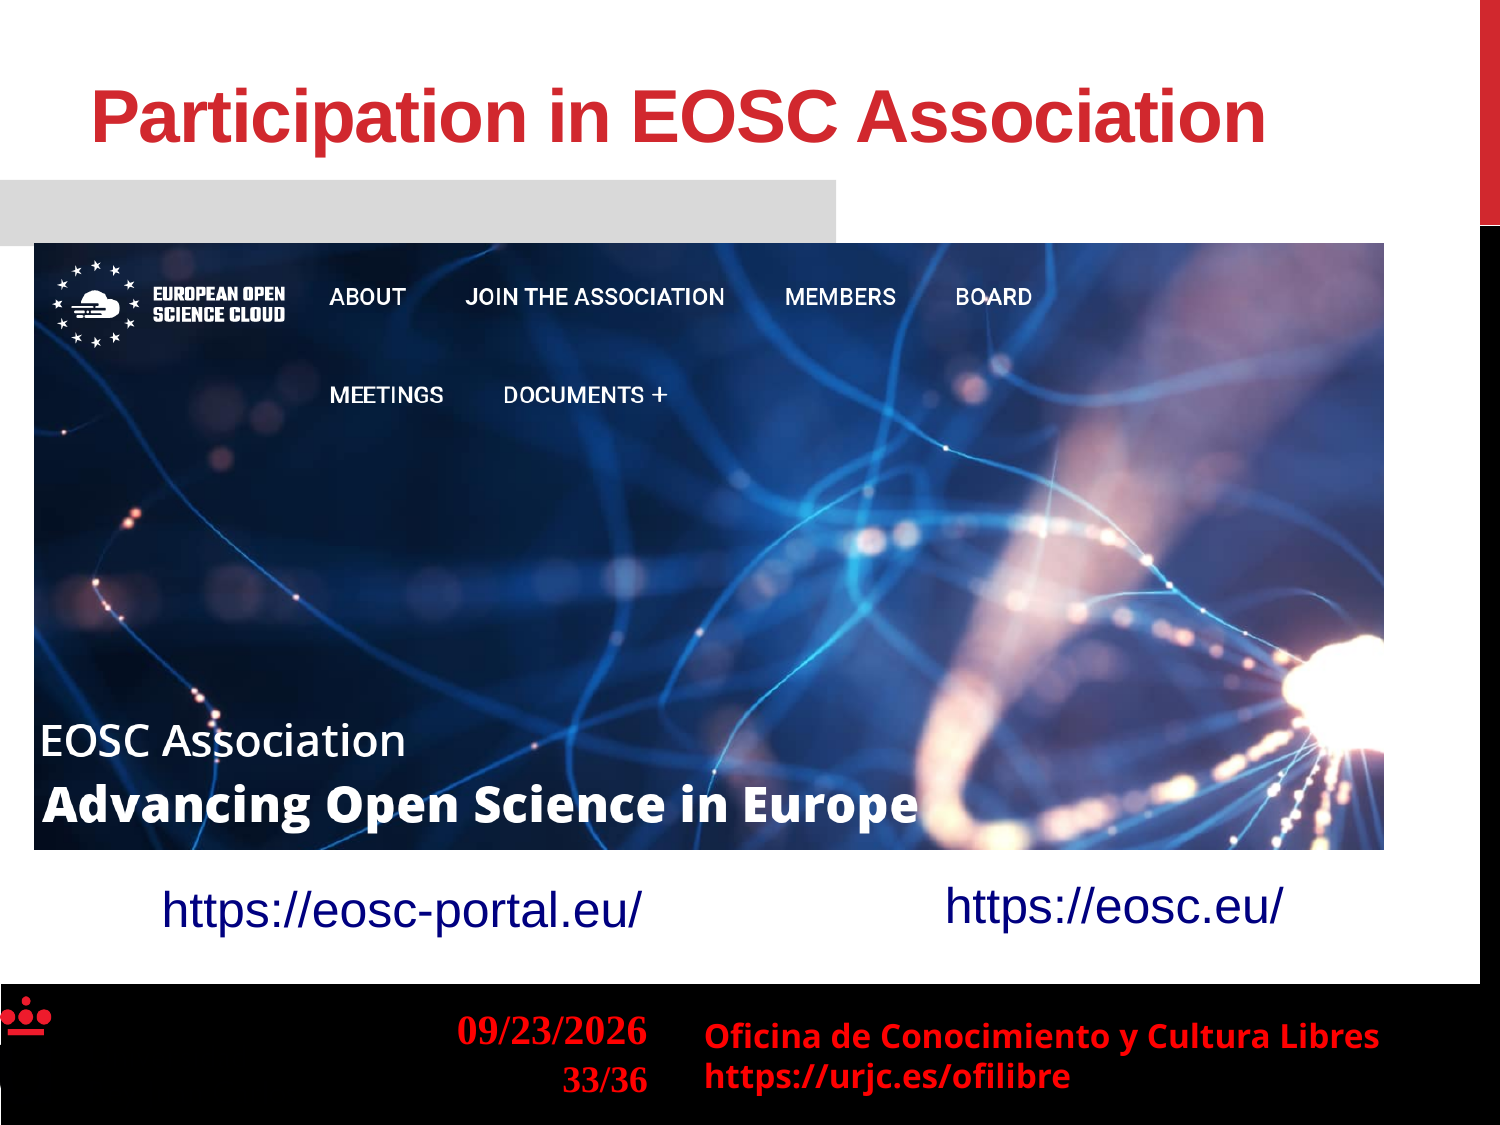

#
	Participation in EOSC Association
https://eosc.eu/
https://eosc-portal.eu/